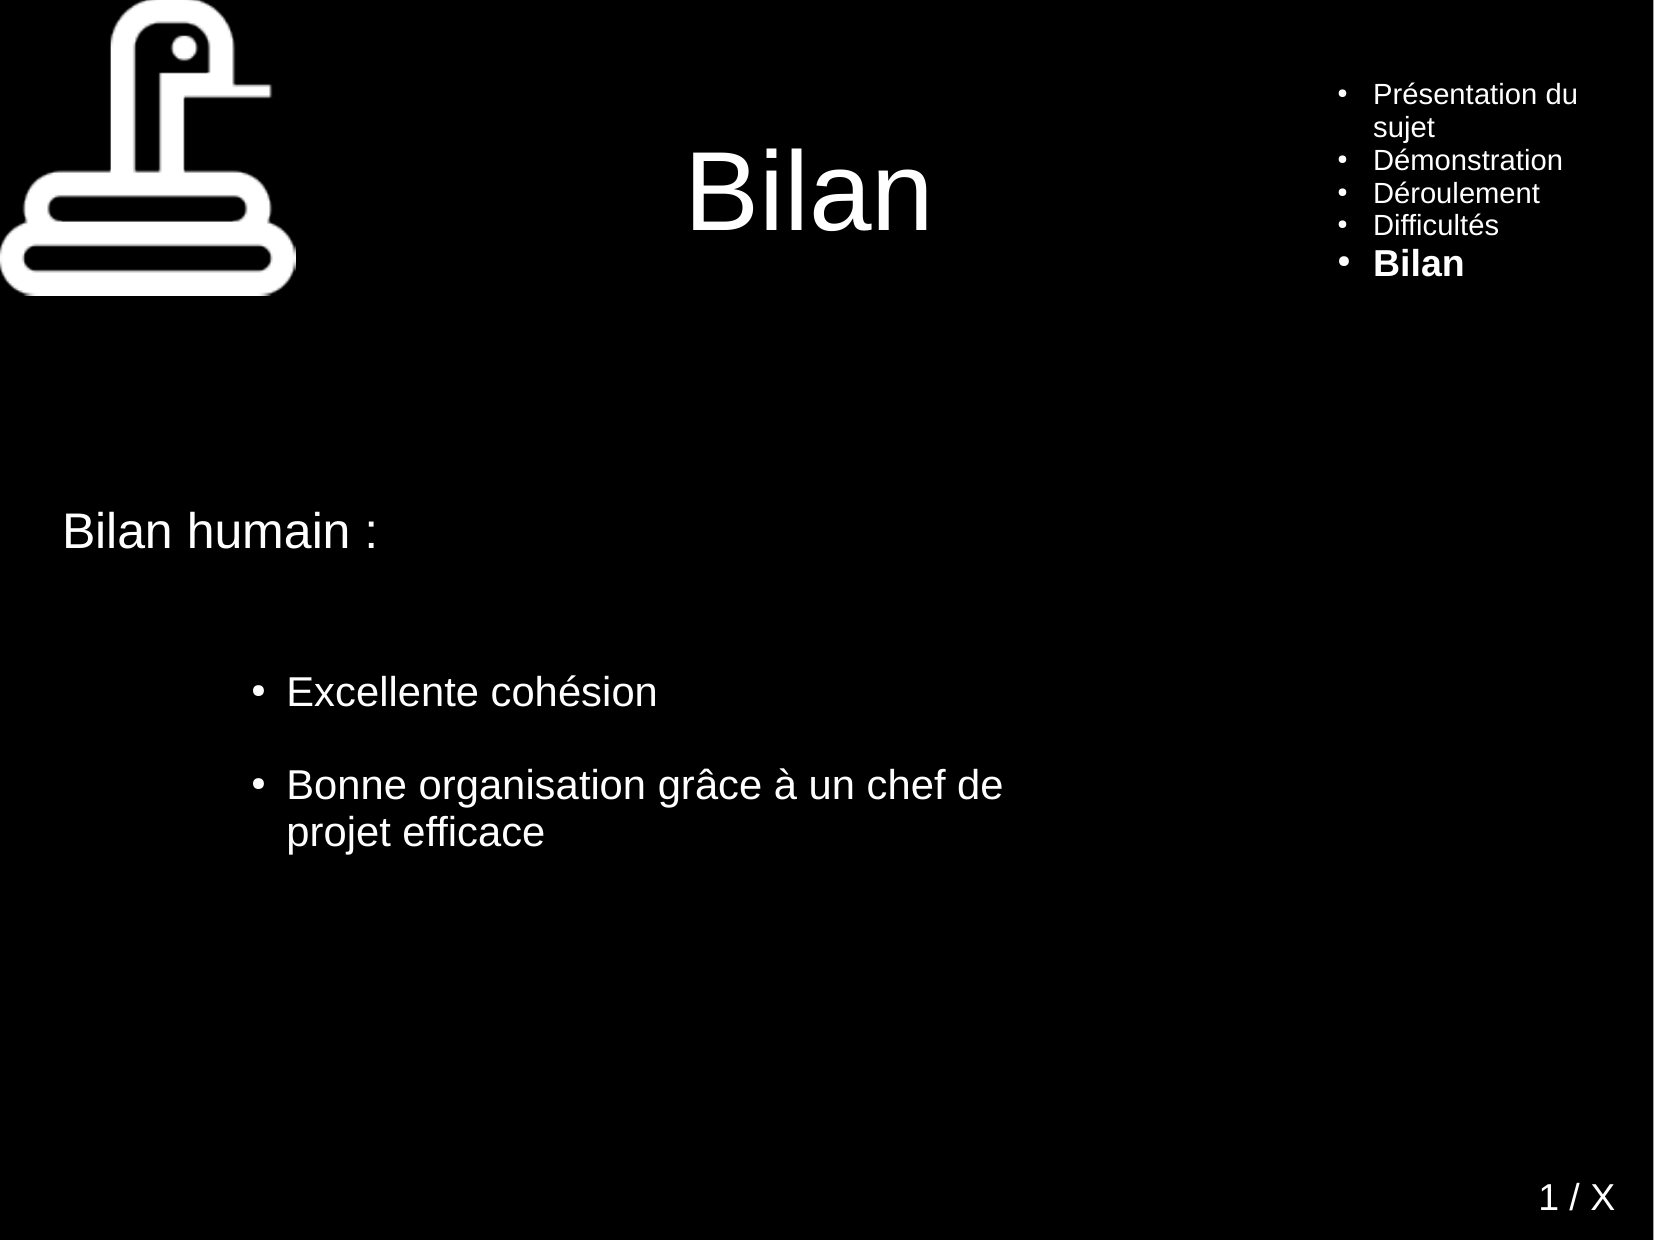

Présentation du sujet
Démonstration
Déroulement
Difficultés
Bilan
# Bilan
Bilan humain :
Excellente cohésion
Bonne organisation grâce à un chef de projet efficace
1 / X